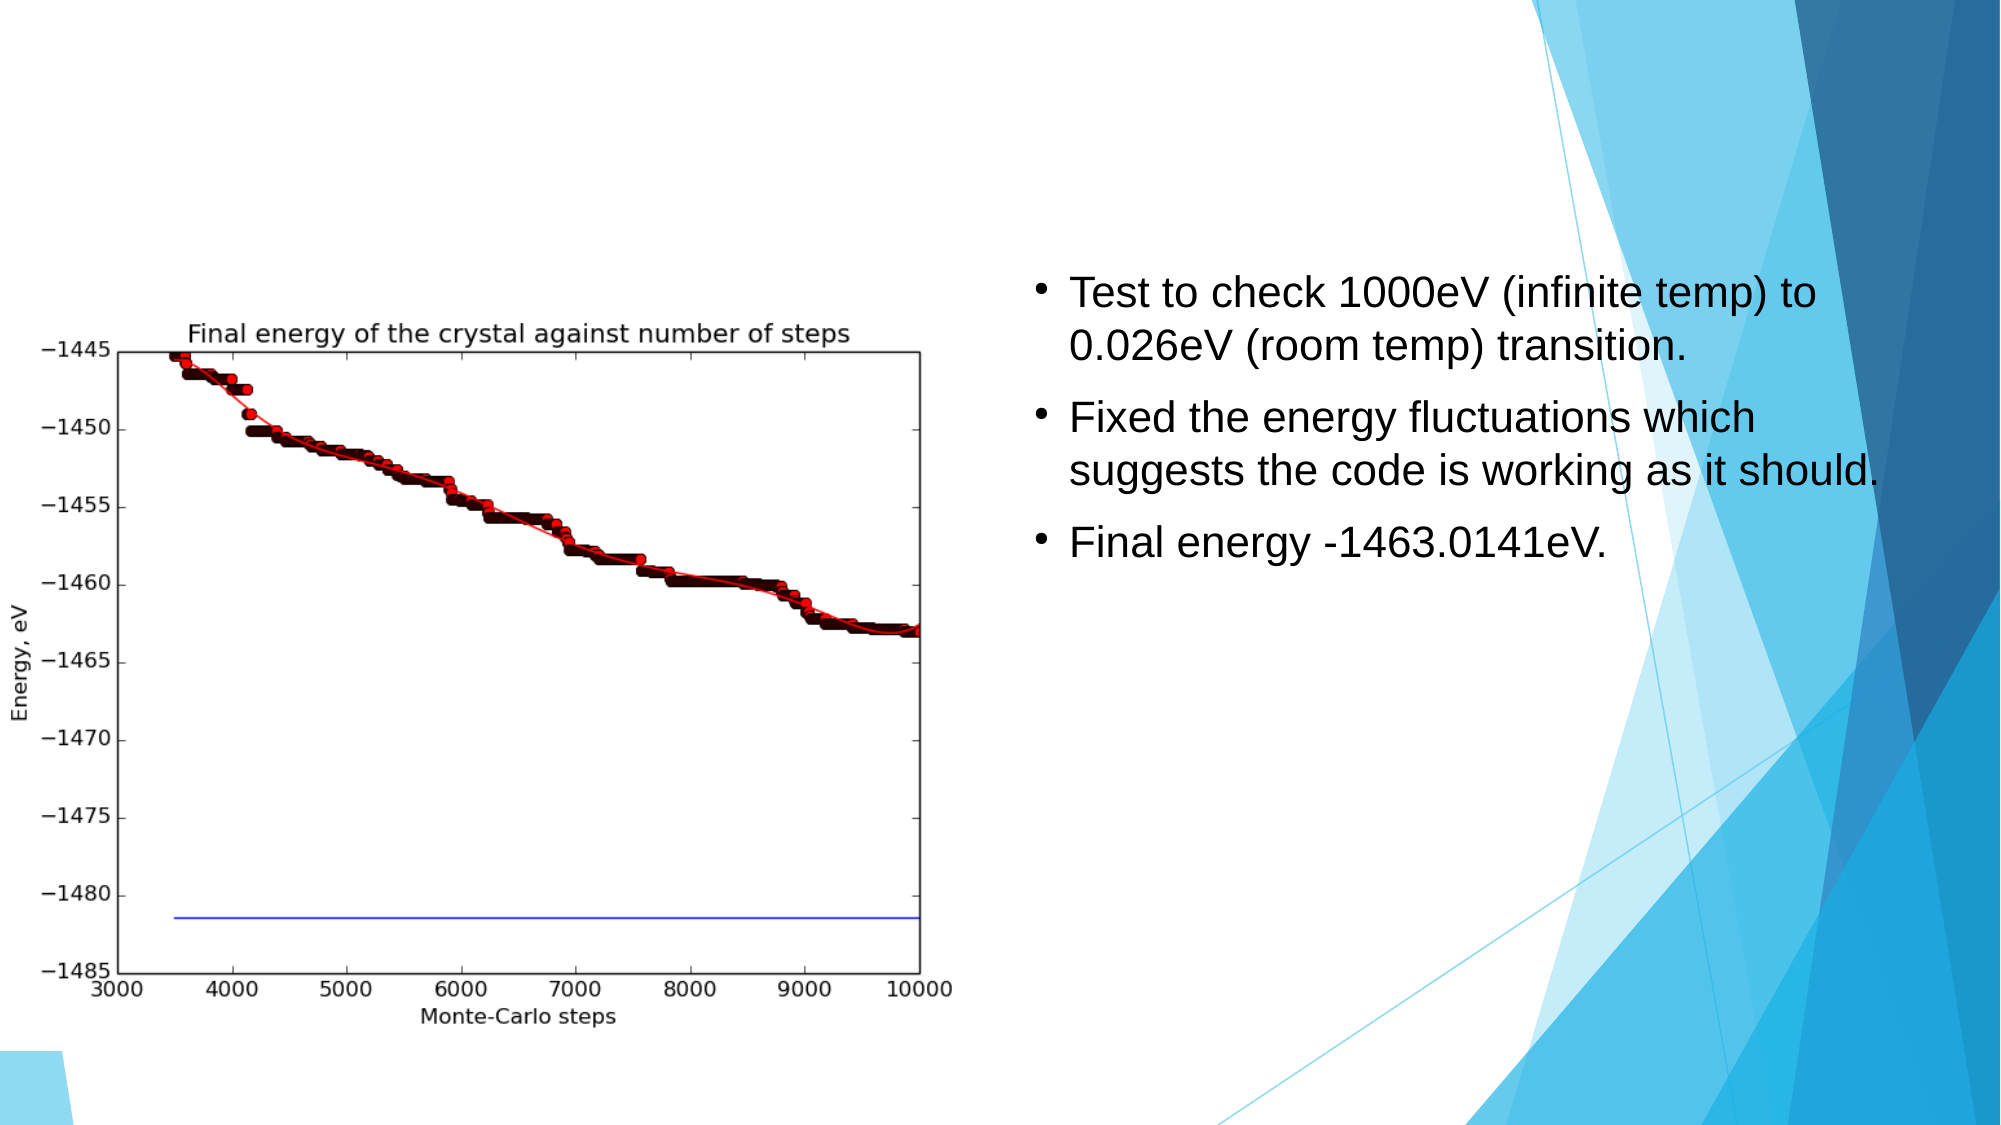

#
Test to check 1000eV (infinite temp) to 0.026eV (room temp) transition.
Fixed the energy fluctuations which suggests the code is working as it should.
Final energy -1463.0141eV.